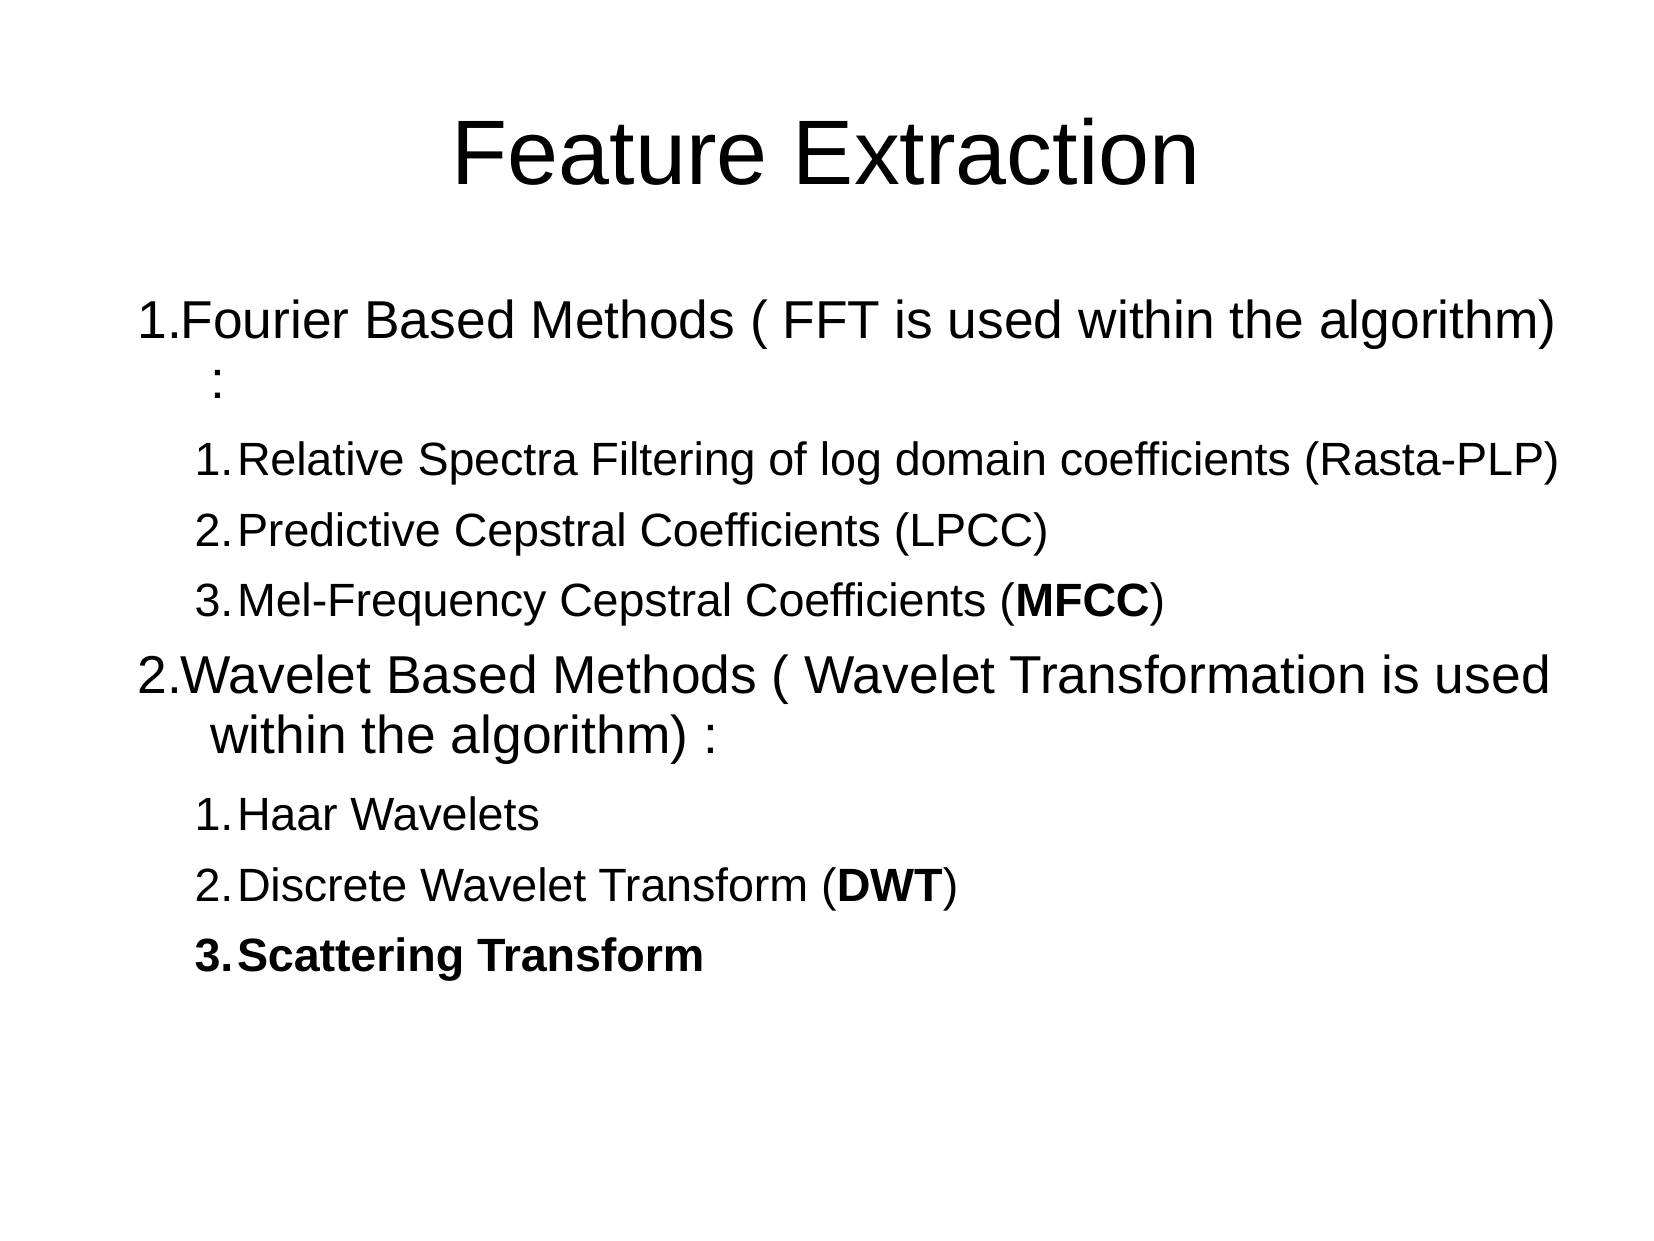

# Feature Extraction
Fourier Based Methods ( FFT is used within the algorithm) :
Relative Spectra Filtering of log domain coefficients (Rasta-PLP)
Predictive Cepstral Coefficients (LPCC)
Mel-Frequency Cepstral Coefficients (MFCC)
Wavelet Based Methods ( Wavelet Transformation is used within the algorithm) :
Haar Wavelets
Discrete Wavelet Transform (DWT)
Scattering Transform